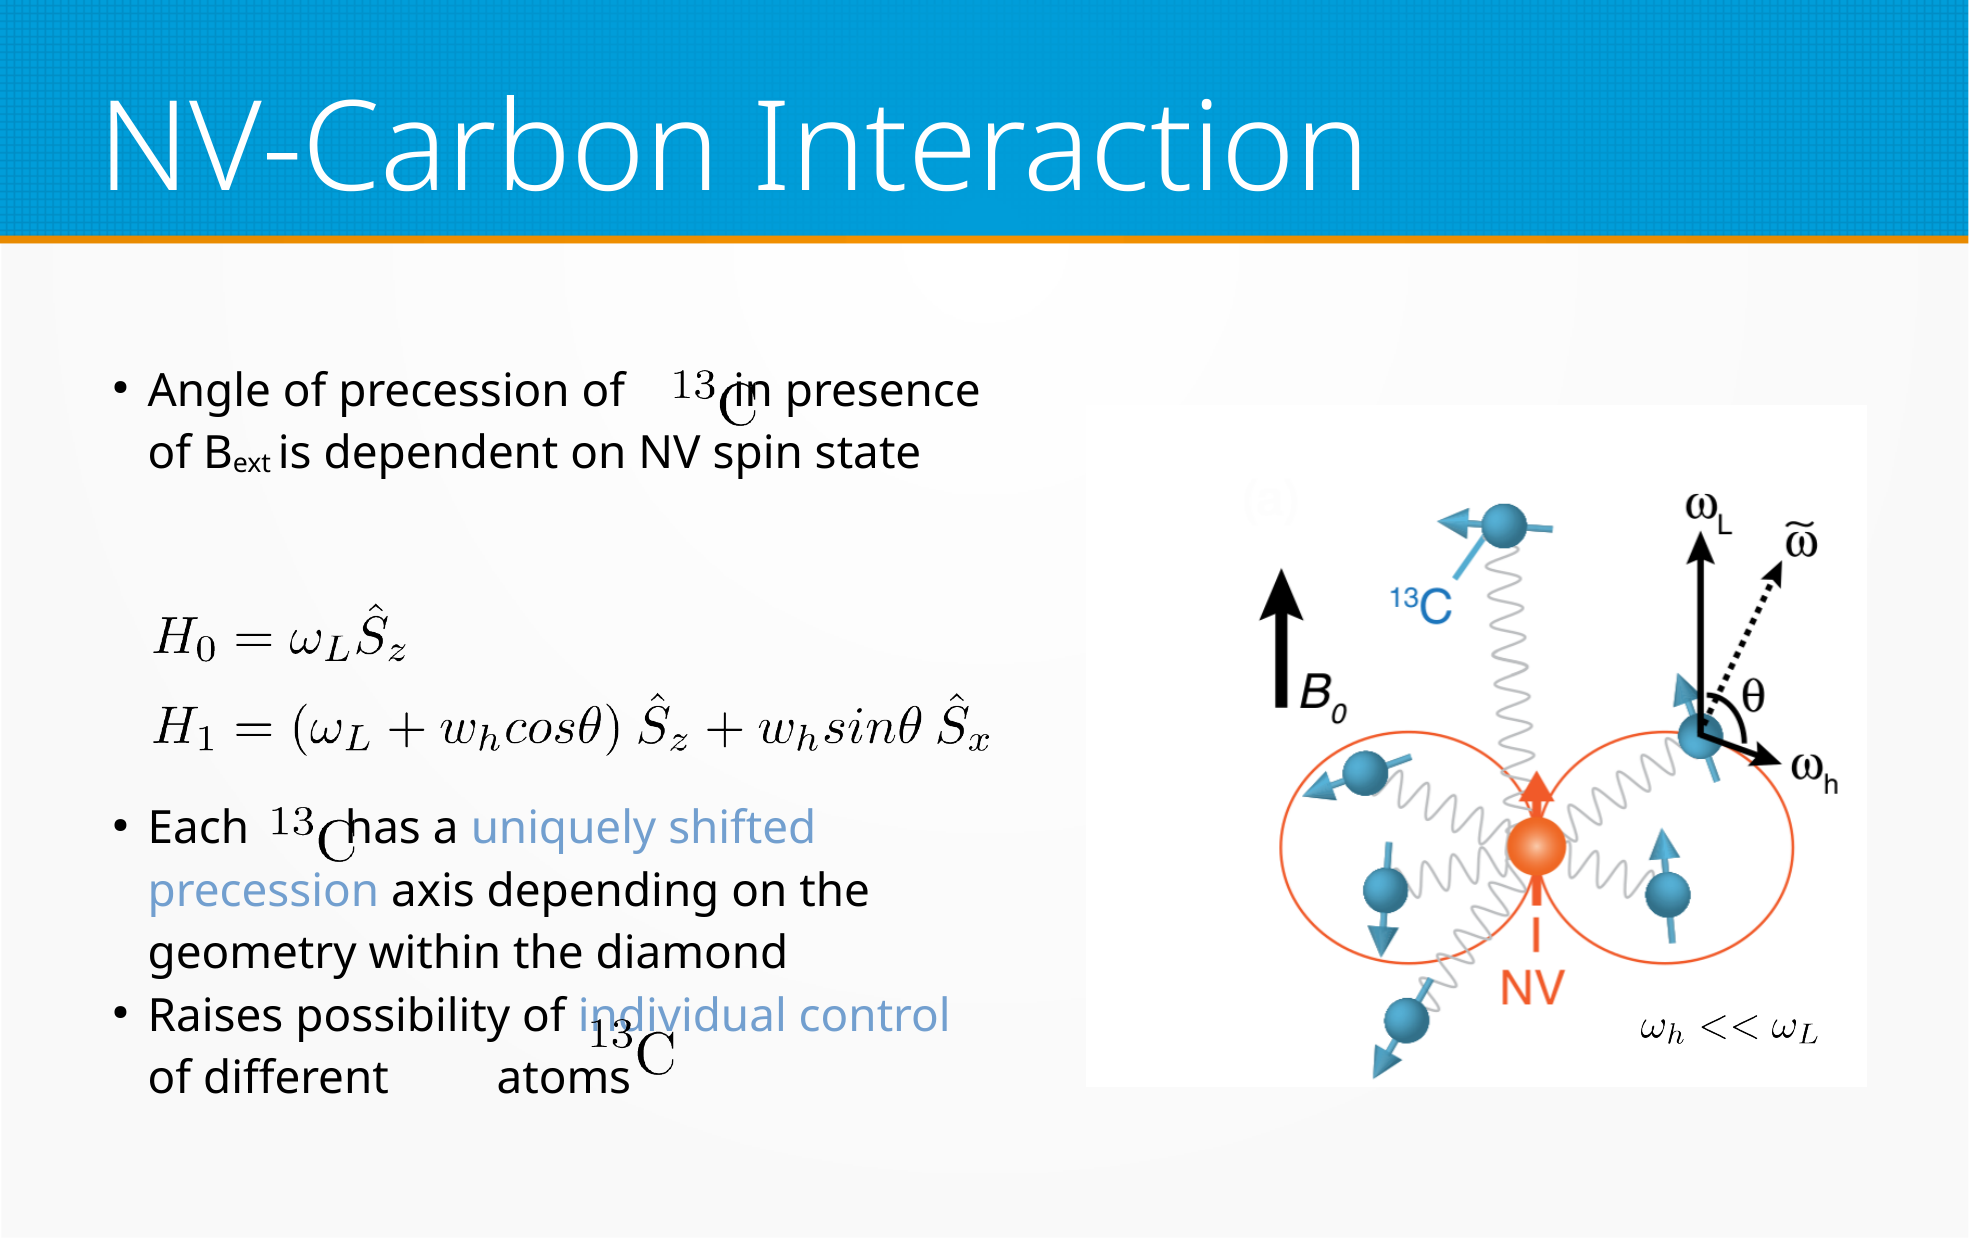

# NV-Carbon Interaction
Angle of precession of in presence of Bext is dependent on NV spin state
Each has a uniquely shifted precession axis depending on the geometry within the diamond
Raises possibility of individual control of different atoms